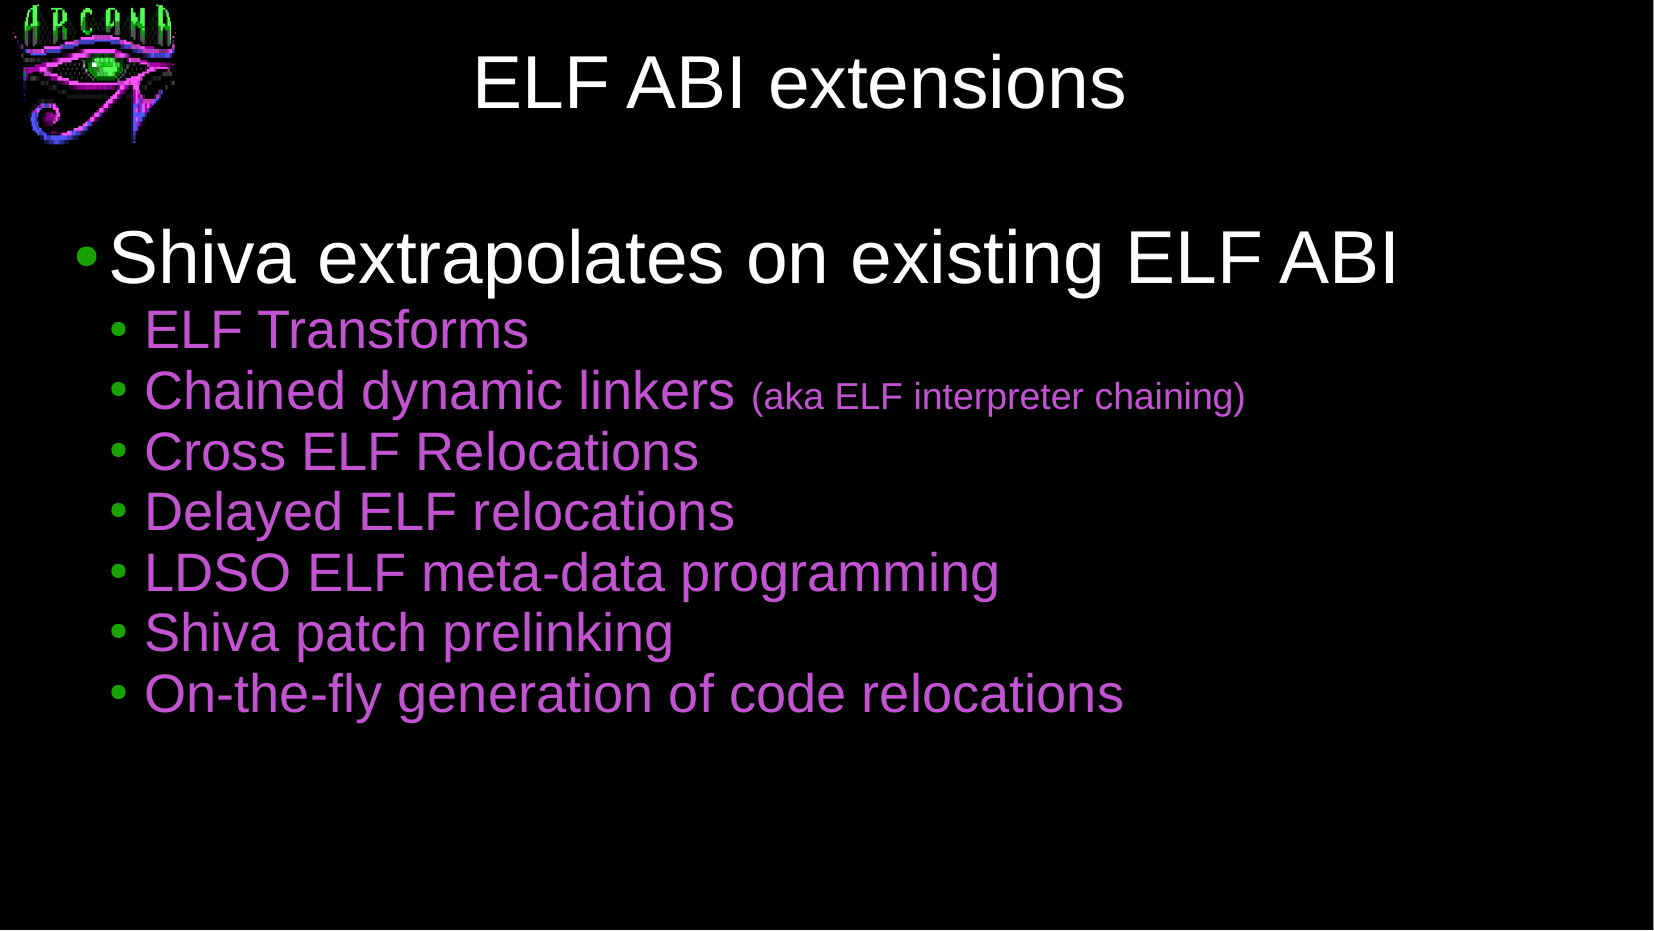

ELF ABI extensions
Shiva extrapolates on existing ELF ABI
ELF Transforms
Chained dynamic linkers (aka ELF interpreter chaining)
Cross ELF Relocations
Delayed ELF relocations
LDSO ELF meta-data programming
Shiva patch prelinking
On-the-fly generation of code relocations